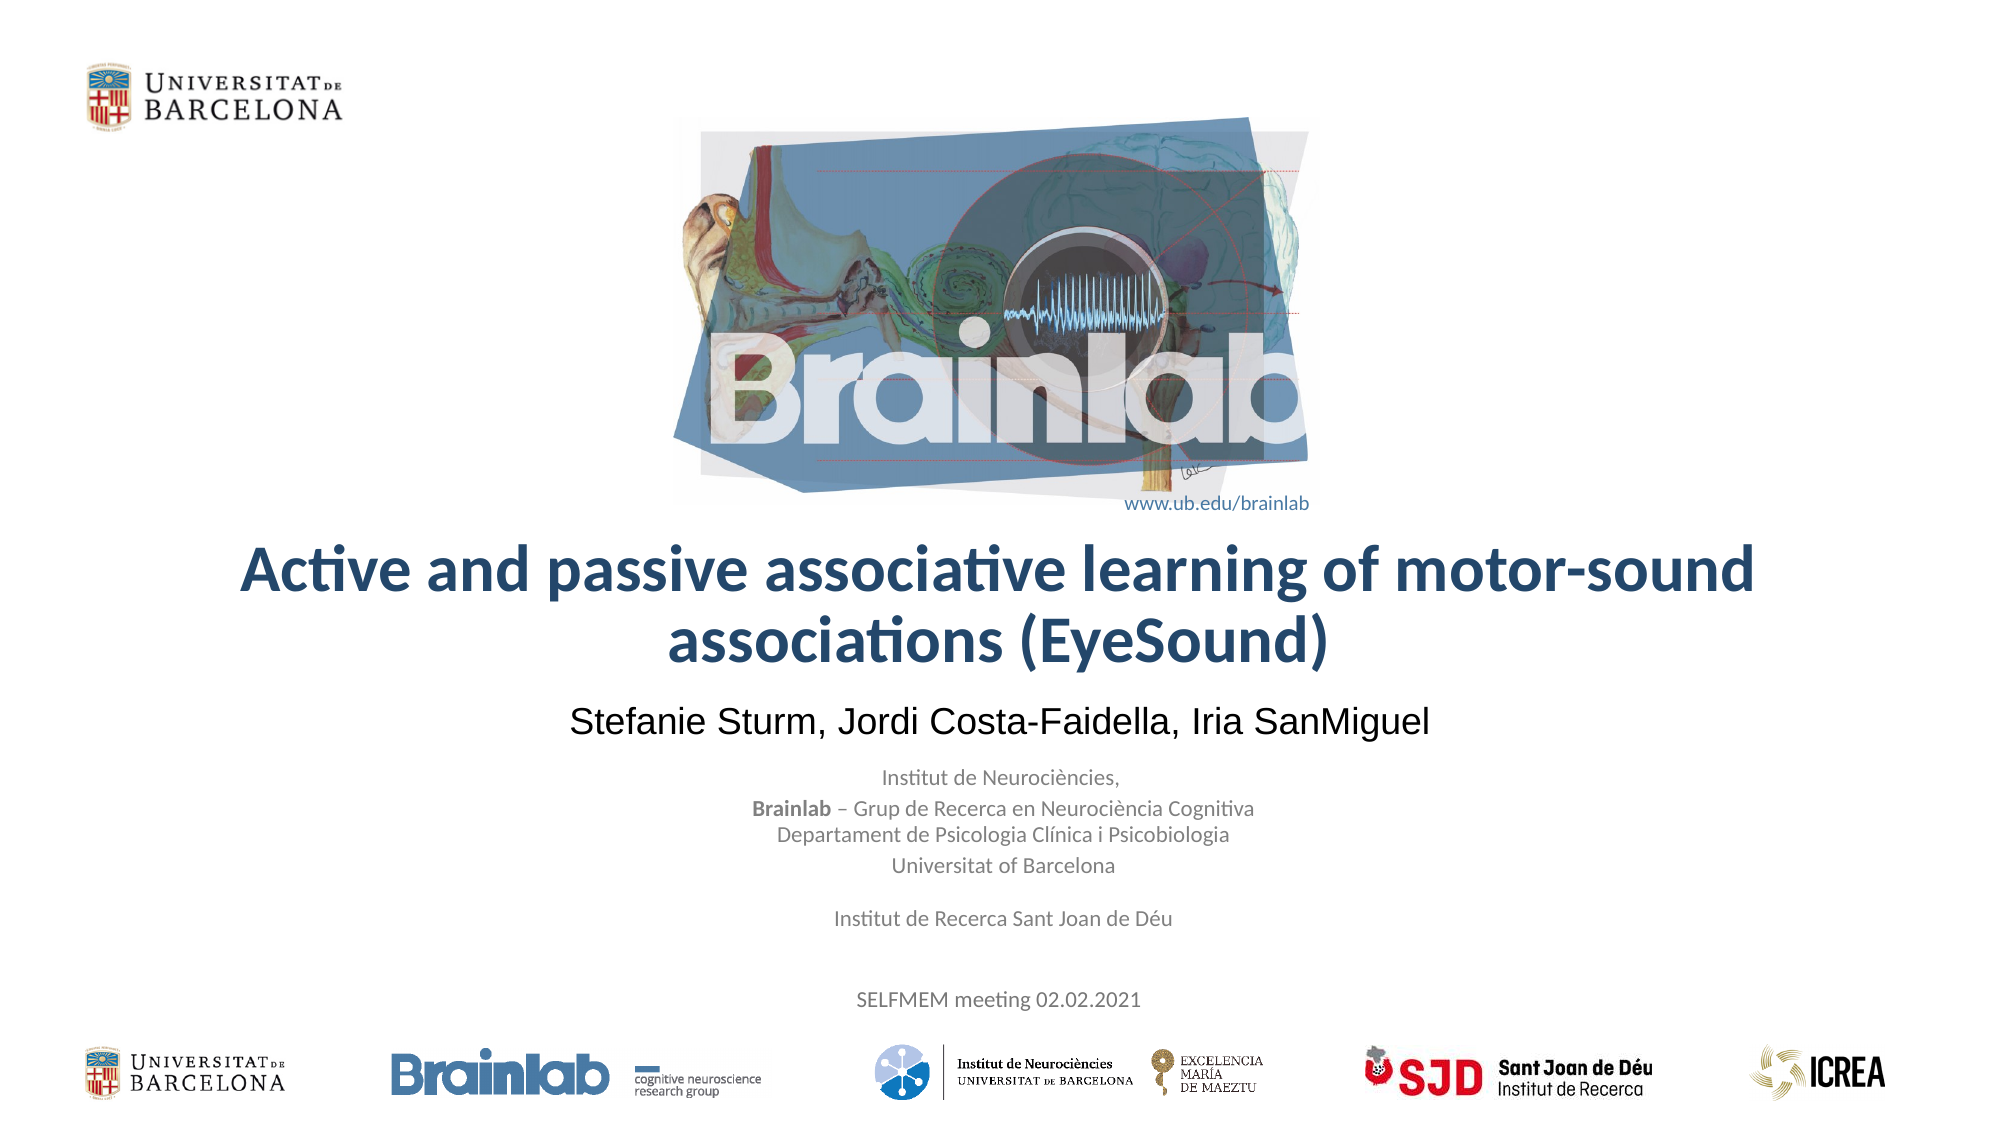

# Active and passive associative learning of motor-sound associations (EyeSound)
Stefanie Sturm, Jordi Costa-Faidella, Iria SanMiguel
SELFMEM meeting 02.02.2021